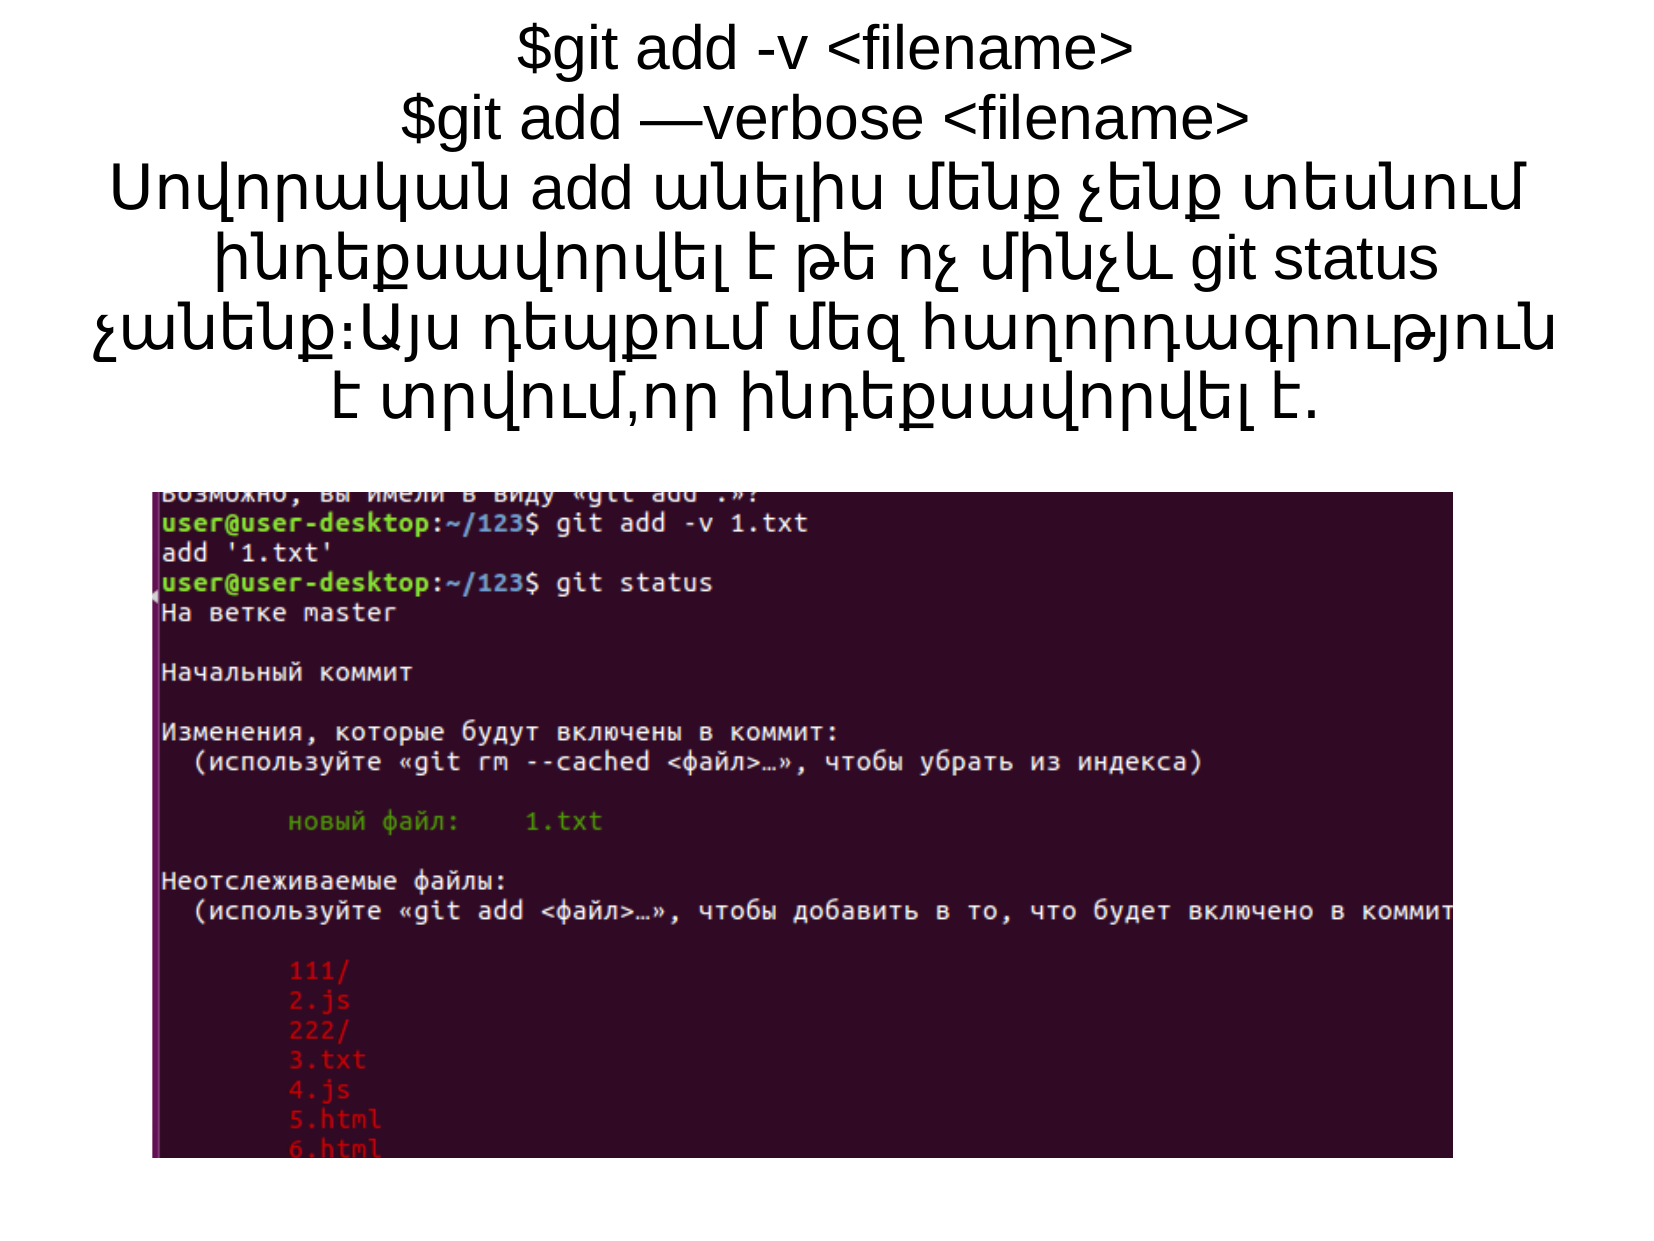

# $git add -v <filename> $git add —verbose <filename> Սովորական add անելիս մենք չենք տեսնում ինդեքսավորվել է թե ոչ մինչև git status չանենք։Այս դեպքում մեզ հաղորդագրություն է տրվում,որ ինդեքսավորվել է․